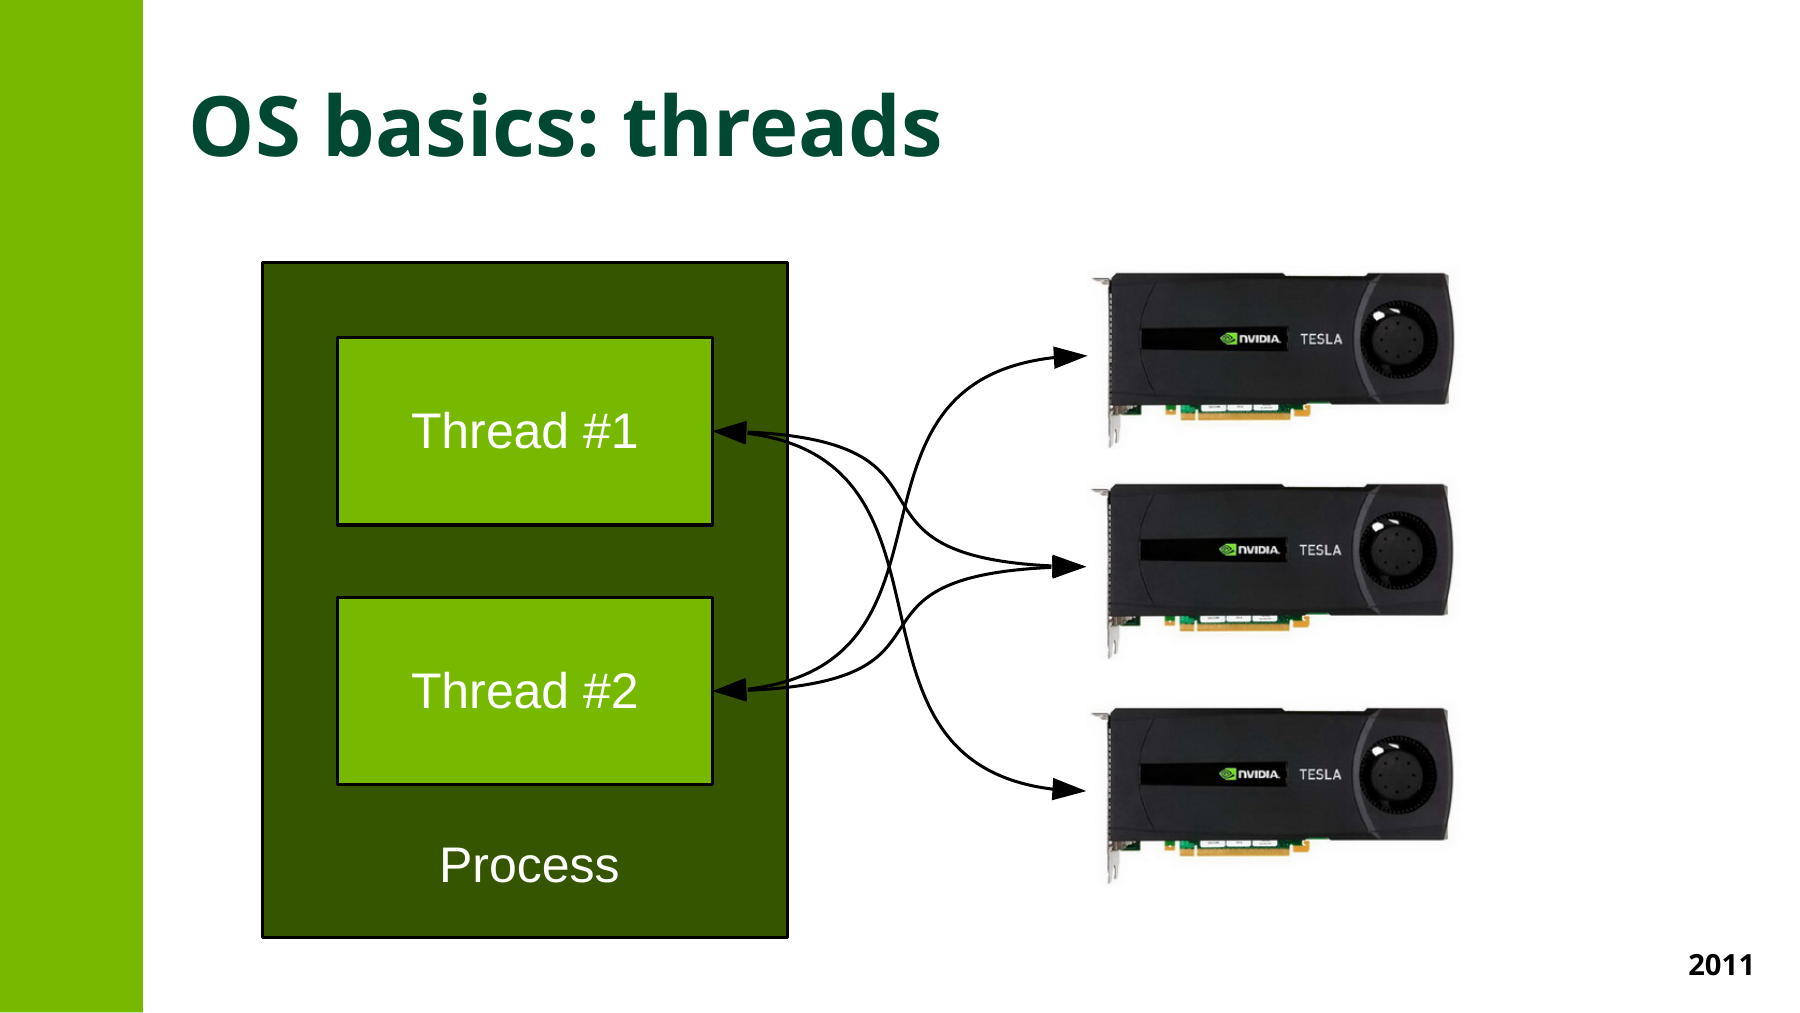

# OS basics: threads
Thread #1
Thread #2
Process